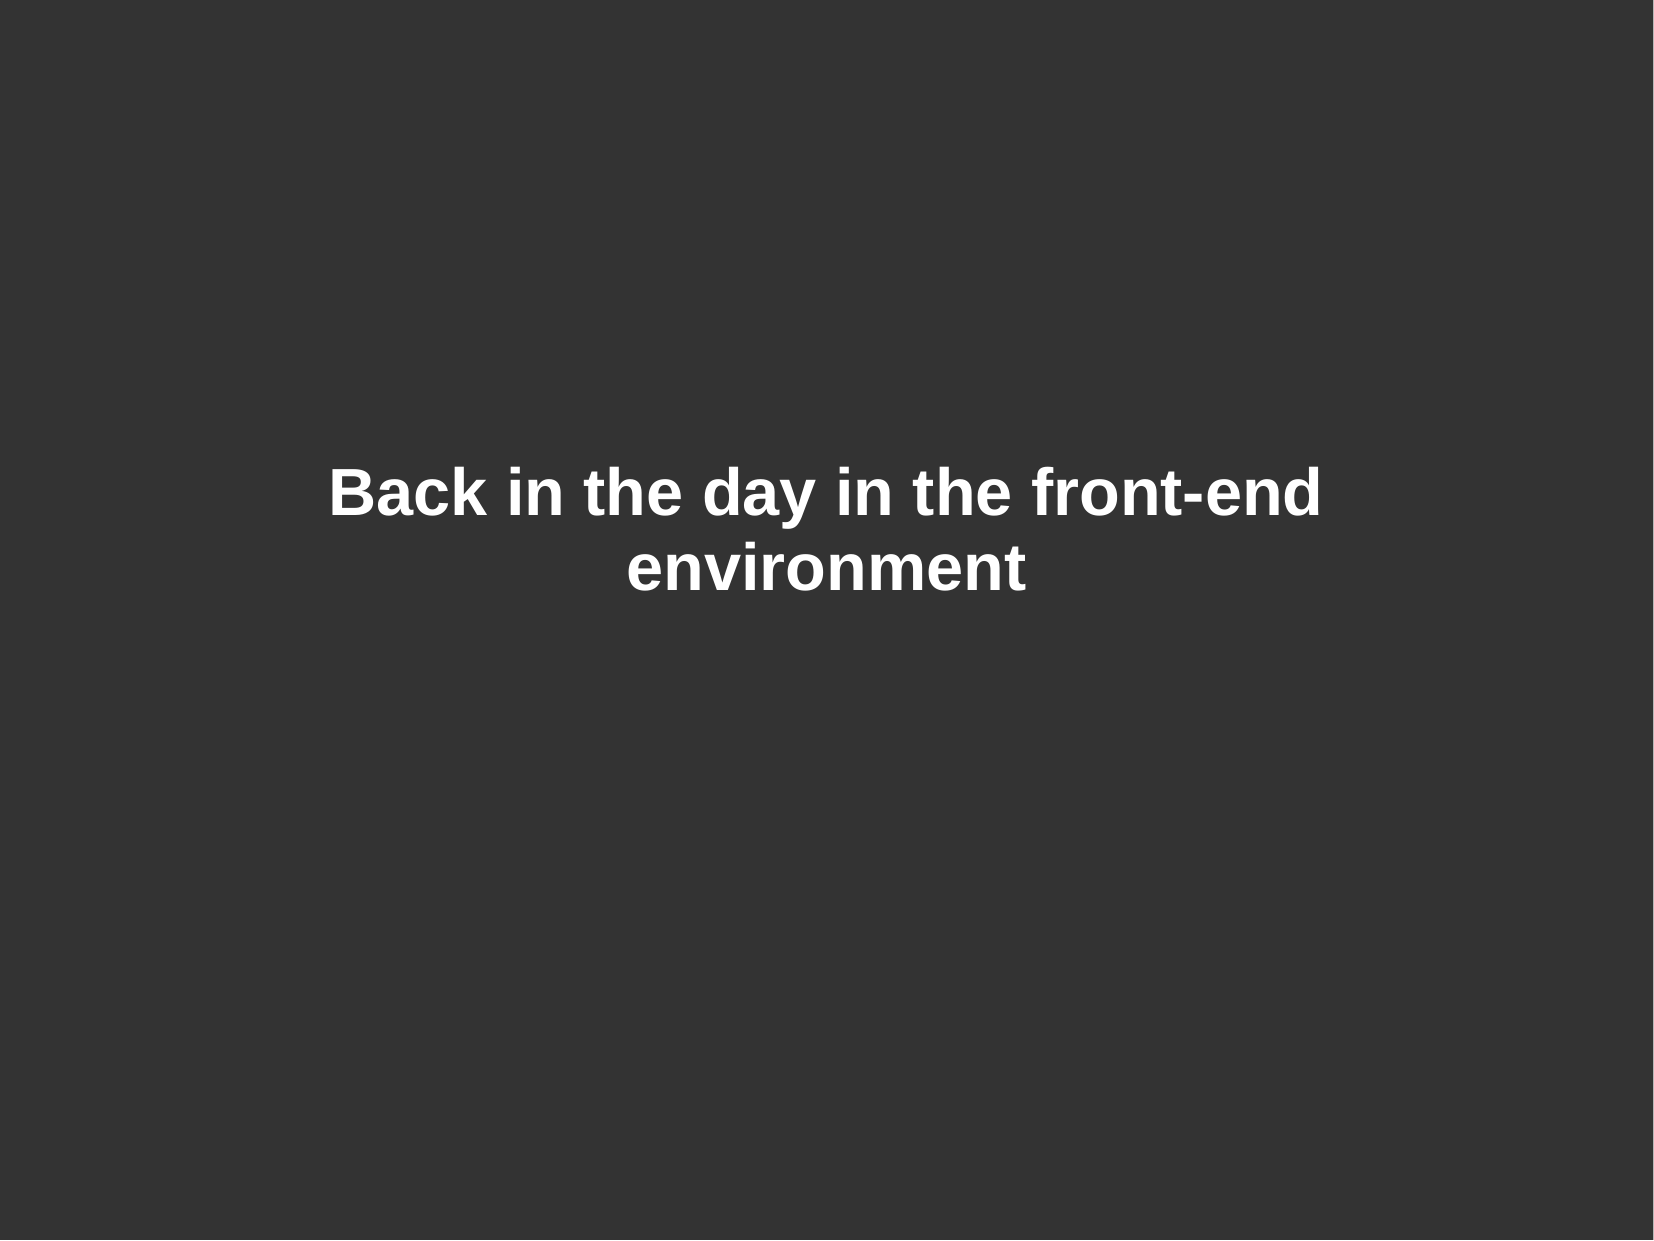

# Back in the day in the front-end
environment